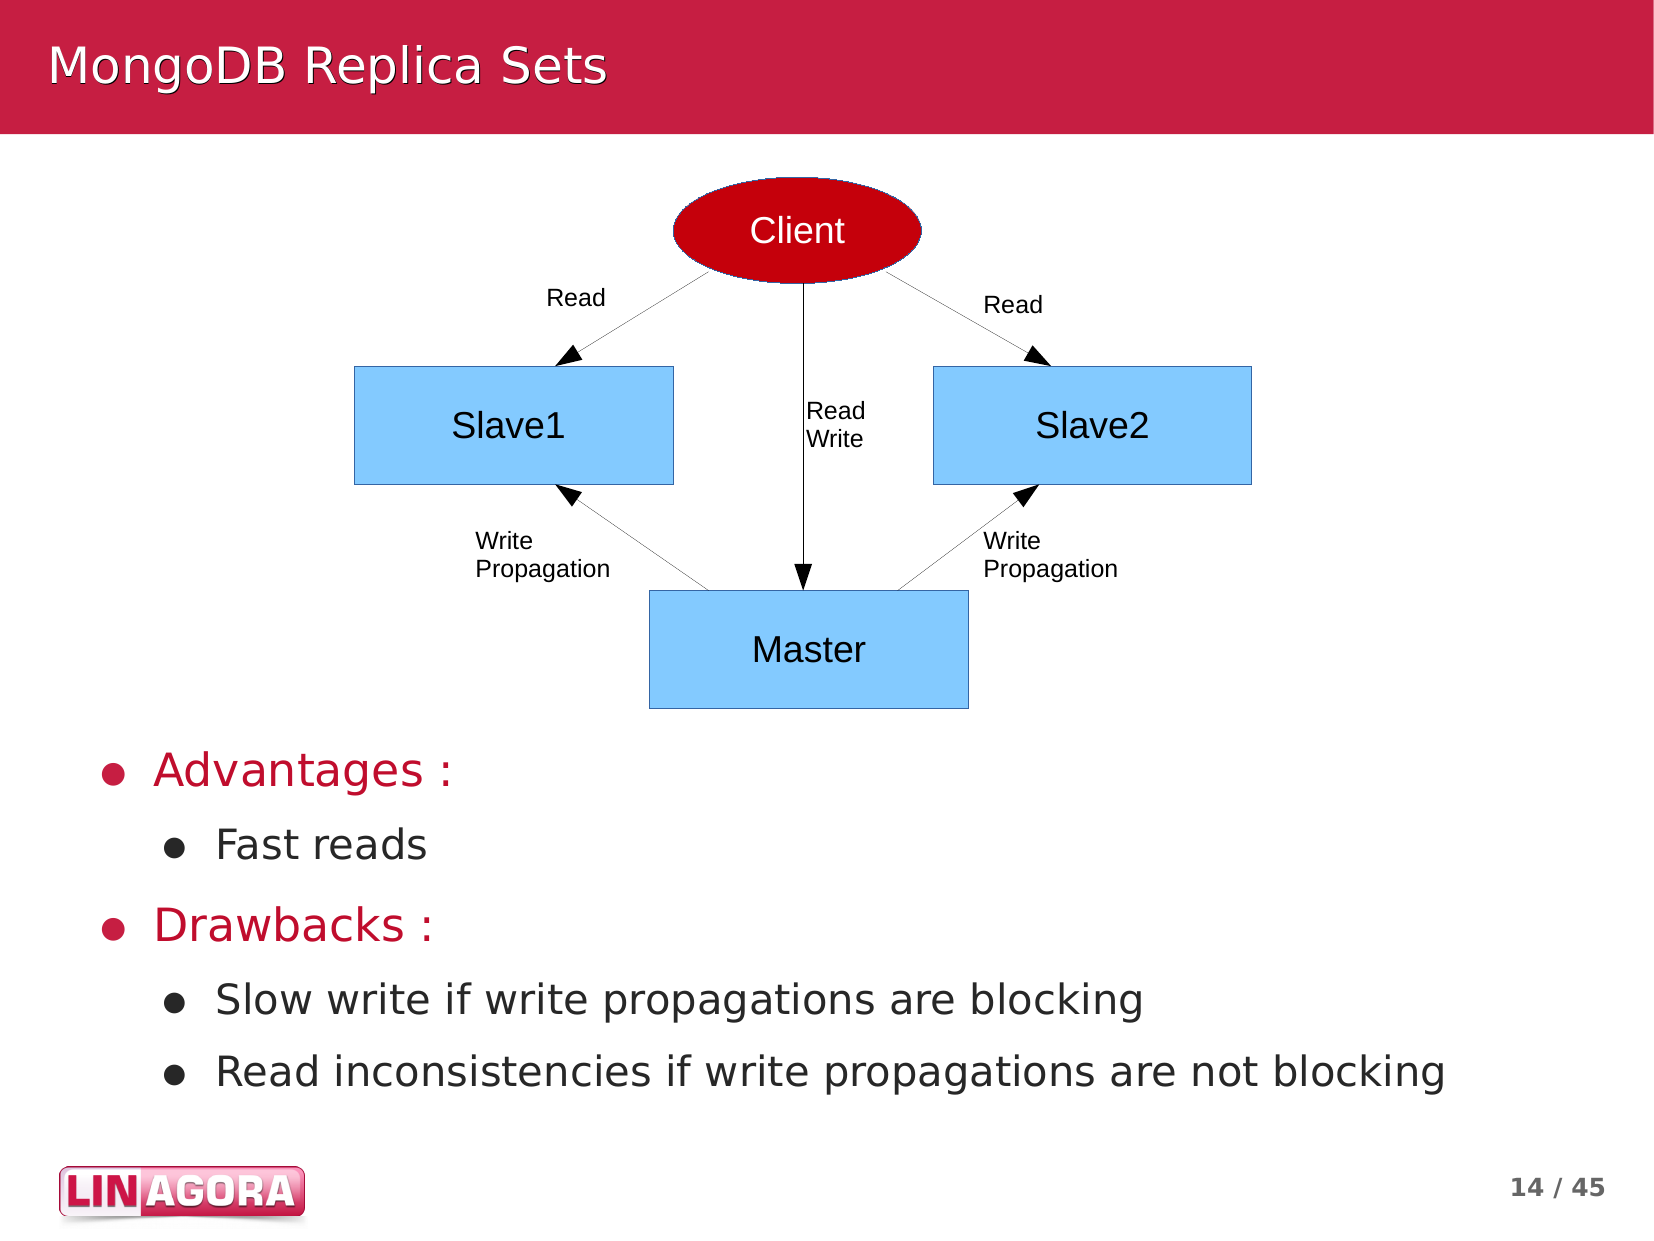

# MongoDB Replica Sets
Client
Read
Read
Slave1
Slave2
Read
Write
Write
Propagation
Write
Propagation
Master
Advantages :
Fast reads
Drawbacks :
Slow write if write propagations are blocking
Read inconsistencies if write propagations are not blocking